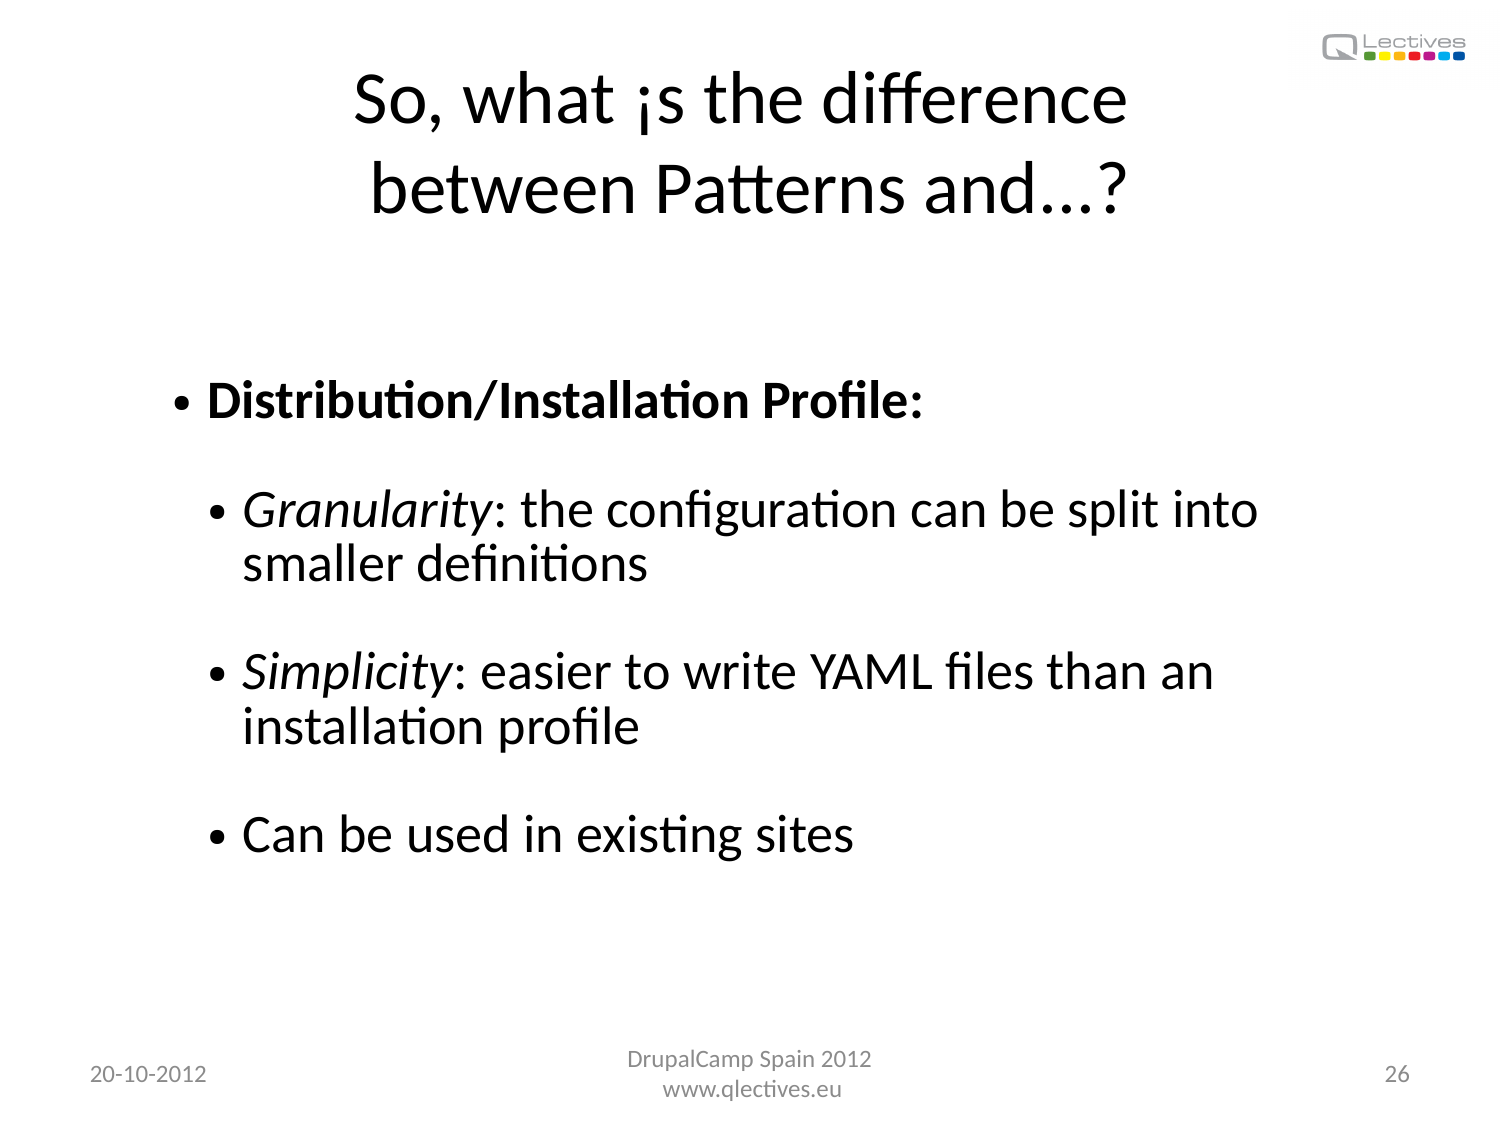

So, what ¡s the difference
between Patterns and...?
Distribution/Installation Profile:
Granularity: the configuration can be split into smaller definitions
Simplicity: easier to write YAML files than an installation profile
Can be used in existing sites
20-10-2012
DrupalCamp Spain 2012
 www.qlectives.eu